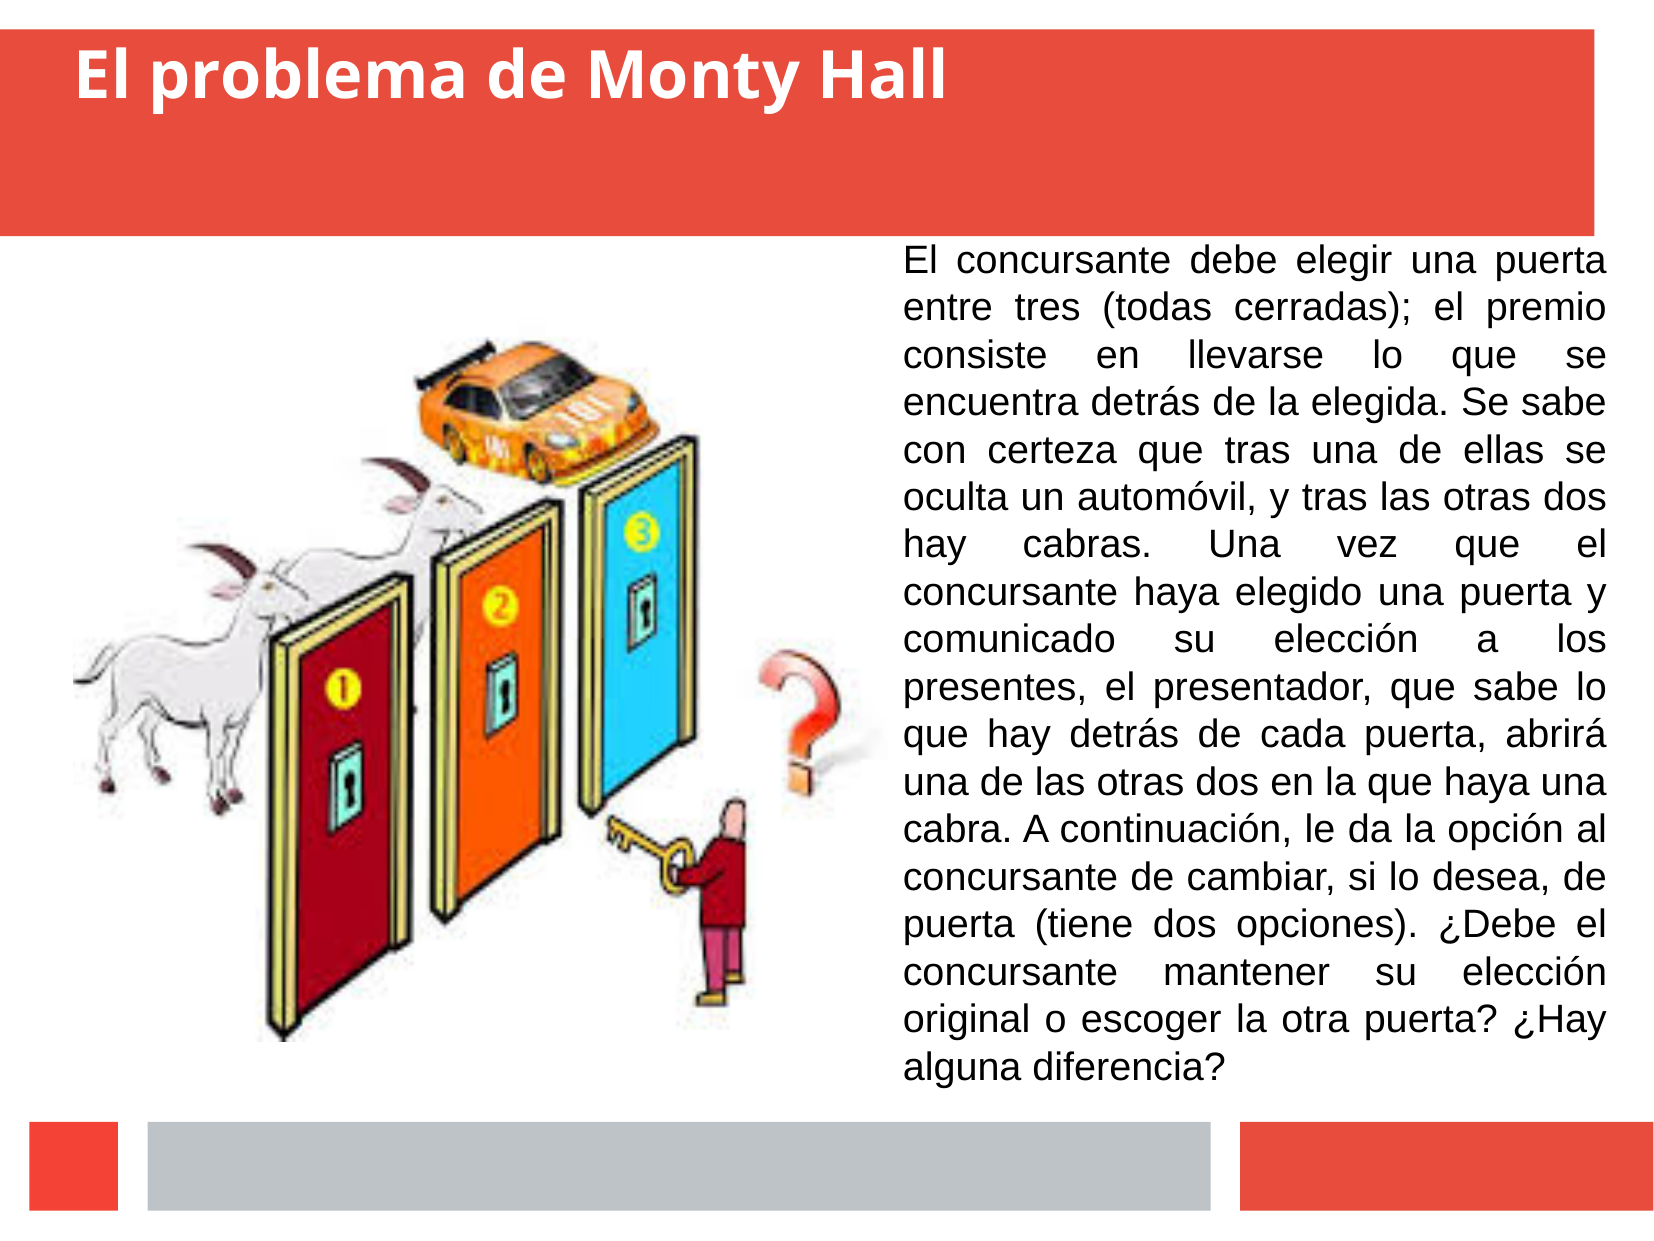

# El problema de Monty Hall
El concursante debe elegir una puerta entre tres (todas cerradas); el premio consiste en llevarse lo que se encuentra detrás de la elegida. Se sabe con certeza que tras una de ellas se oculta un automóvil, y tras las otras dos hay cabras. Una vez que el concursante haya elegido una puerta y comunicado su elección a los presentes, el presentador, que sabe lo que hay detrás de cada puerta, abrirá una de las otras dos en la que haya una cabra. A continuación, le da la opción al concursante de cambiar, si lo desea, de puerta (tiene dos opciones). ¿Debe el concursante mantener su elección original o escoger la otra puerta? ¿Hay alguna diferencia?
El problema de Monty Hall